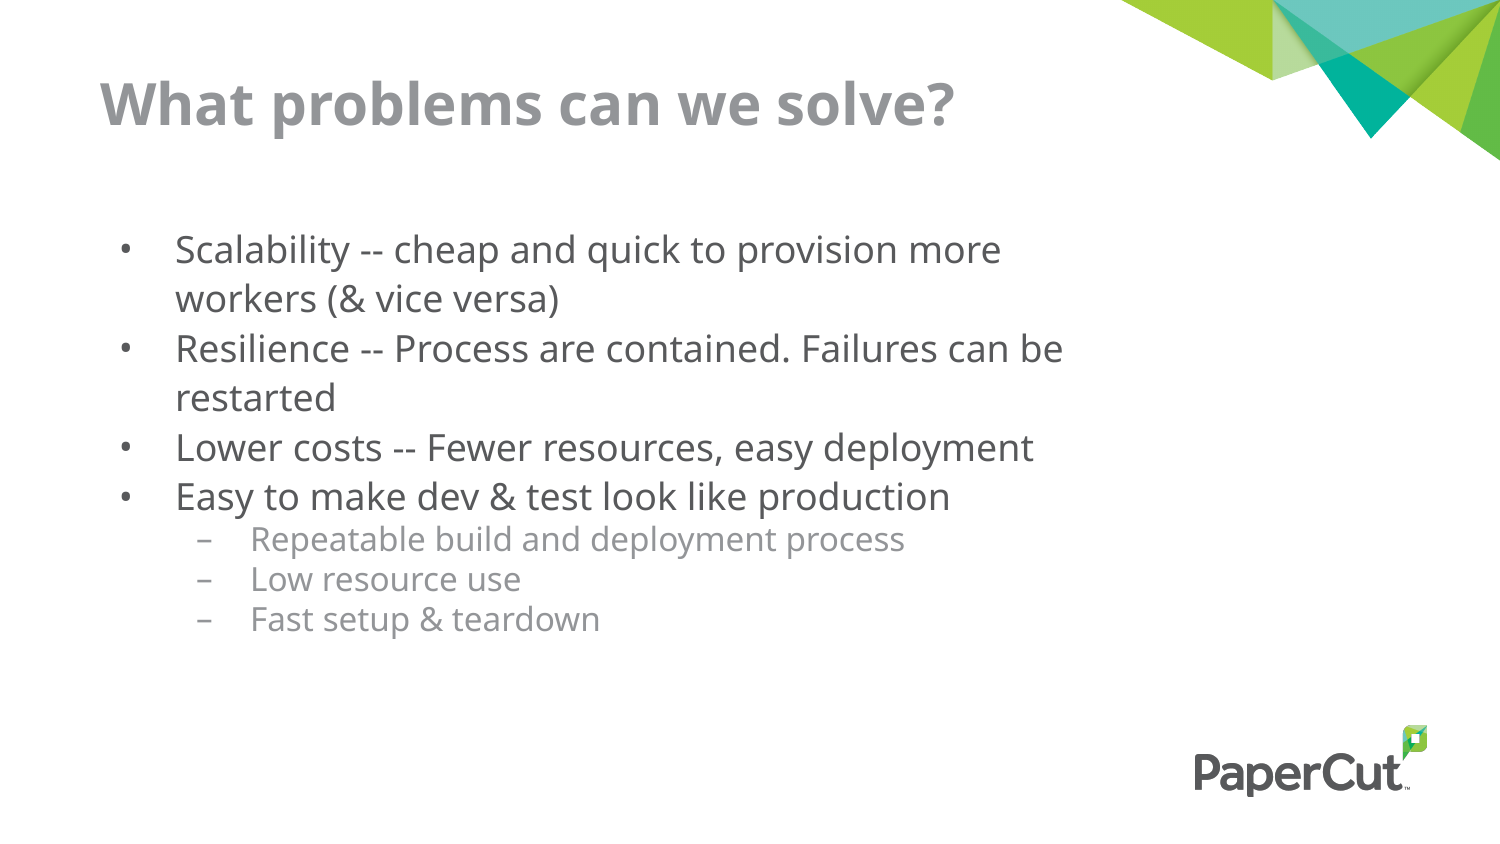

# What problems can we solve?
Scalability -- cheap and quick to provision more workers (& vice versa)
Resilience -- Process are contained. Failures can be restarted
Lower costs -- Fewer resources, easy deployment
Easy to make dev & test look like production
Repeatable build and deployment process
Low resource use
Fast setup & teardown